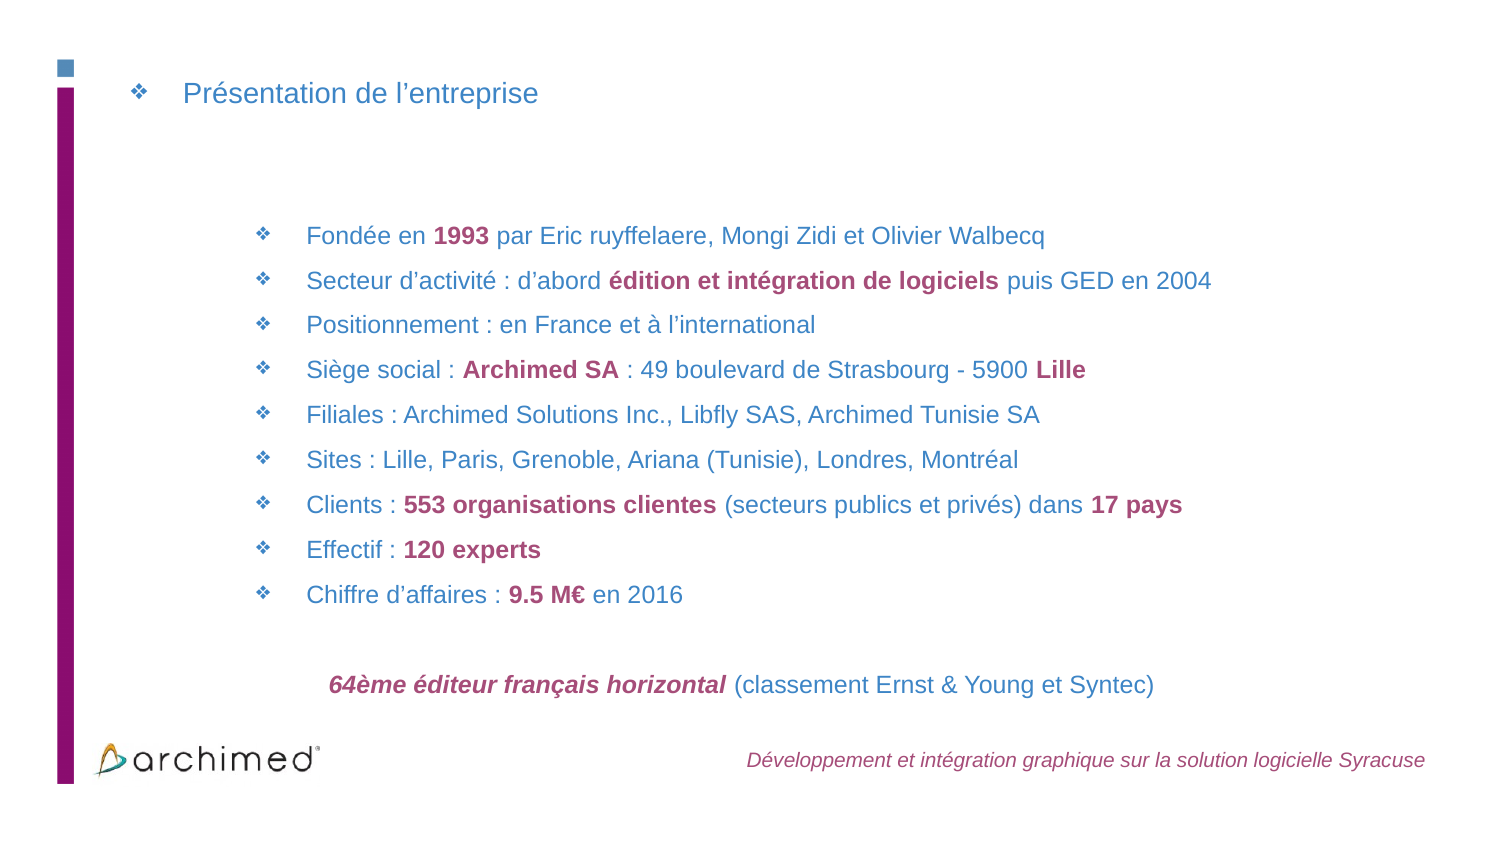

Présentation de l’entreprise
Fondée en 1993 par Eric ruyffelaere, Mongi Zidi et Olivier Walbecq
Secteur d’activité : d’abord édition et intégration de logiciels puis GED en 2004
Positionnement : en France et à l’international
Siège social : Archimed SA : 49 boulevard de Strasbourg - 5900 Lille
Filiales : Archimed Solutions Inc., Libfly SAS, Archimed Tunisie SA
Sites : Lille, Paris, Grenoble, Ariana (Tunisie), Londres, Montréal
Clients : 553 organisations clientes (secteurs publics et privés) dans 17 pays
Effectif : 120 experts
Chiffre d’affaires : 9.5 M€ en 2016
64ème éditeur français horizontal (classement Ernst & Young et Syntec)
# Développement et intégration graphique sur la solution logicielle Syracuse